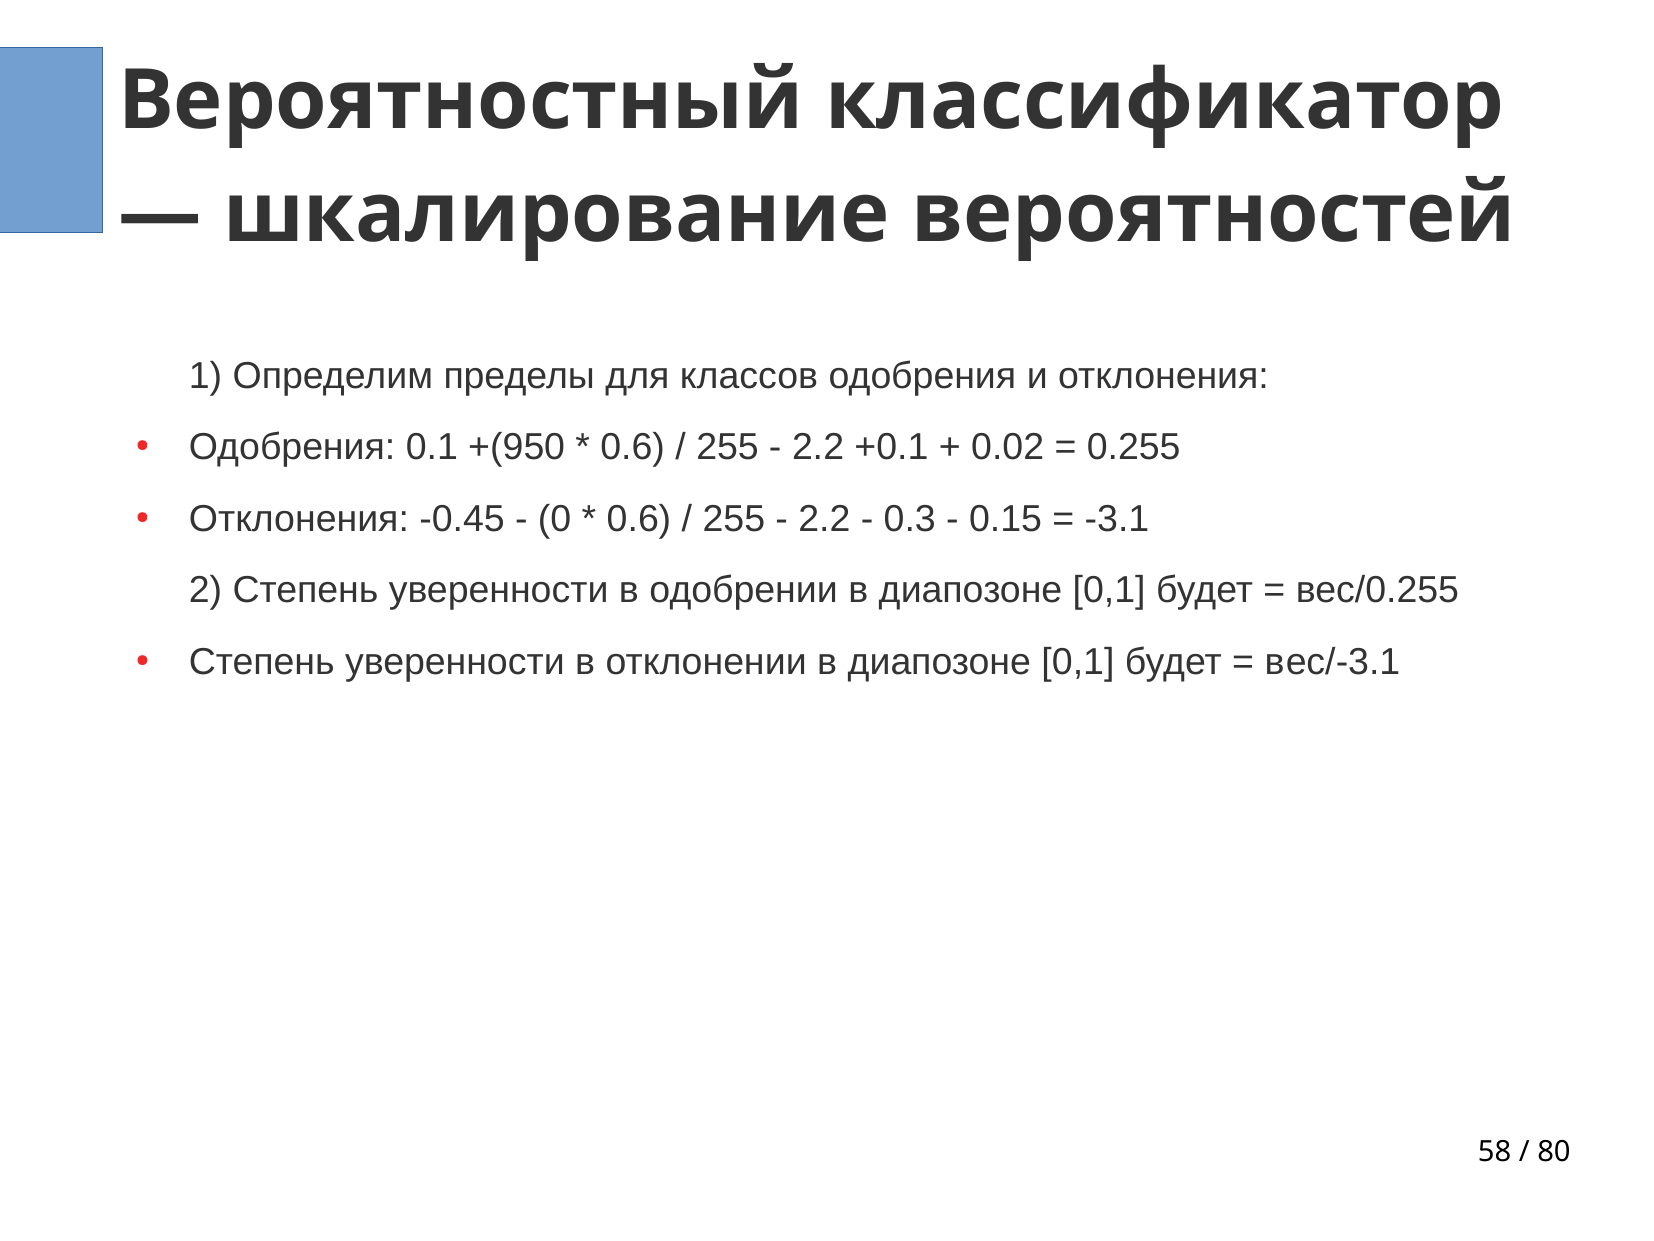

# Вероятностный классификатор — шкалирование вероятностей
1) Определим пределы для классов одобрения и отклонения:
Одобрения: 0.1 +(950 * 0.6) / 255 - 2.2 +0.1 + 0.02 = 0.255
Отклонения: -0.45 - (0 * 0.6) / 255 - 2.2 - 0.3 - 0.15 = -3.1
2) Степень уверенности в одобрении в диапозоне [0,1] будет = вес/0.255
Степень уверенности в отклонении в диапозоне [0,1] будет = вес/-3.1
58